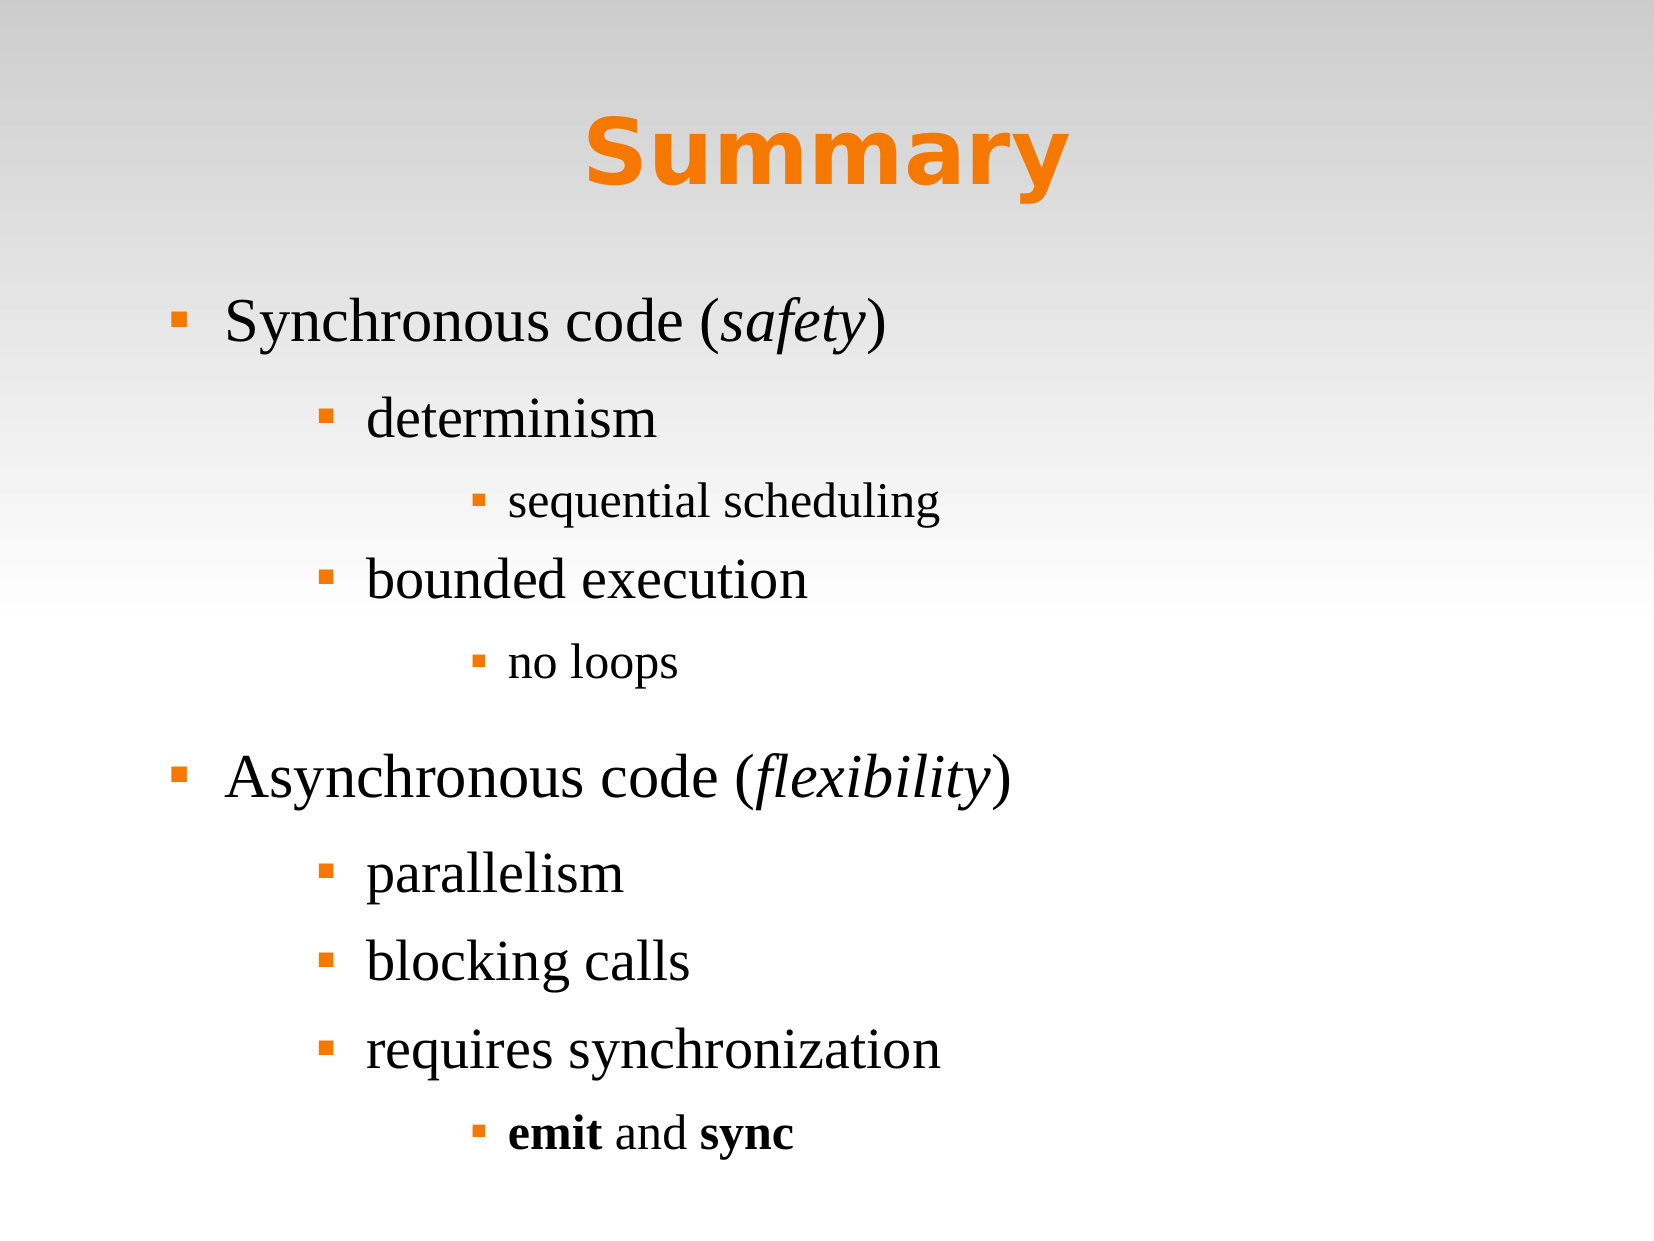

# Summary
Synchronous code (safety)
determinism
sequential scheduling
bounded execution
no loops
Asynchronous code (flexibility)
parallelism
blocking calls
requires synchronization
emit and sync